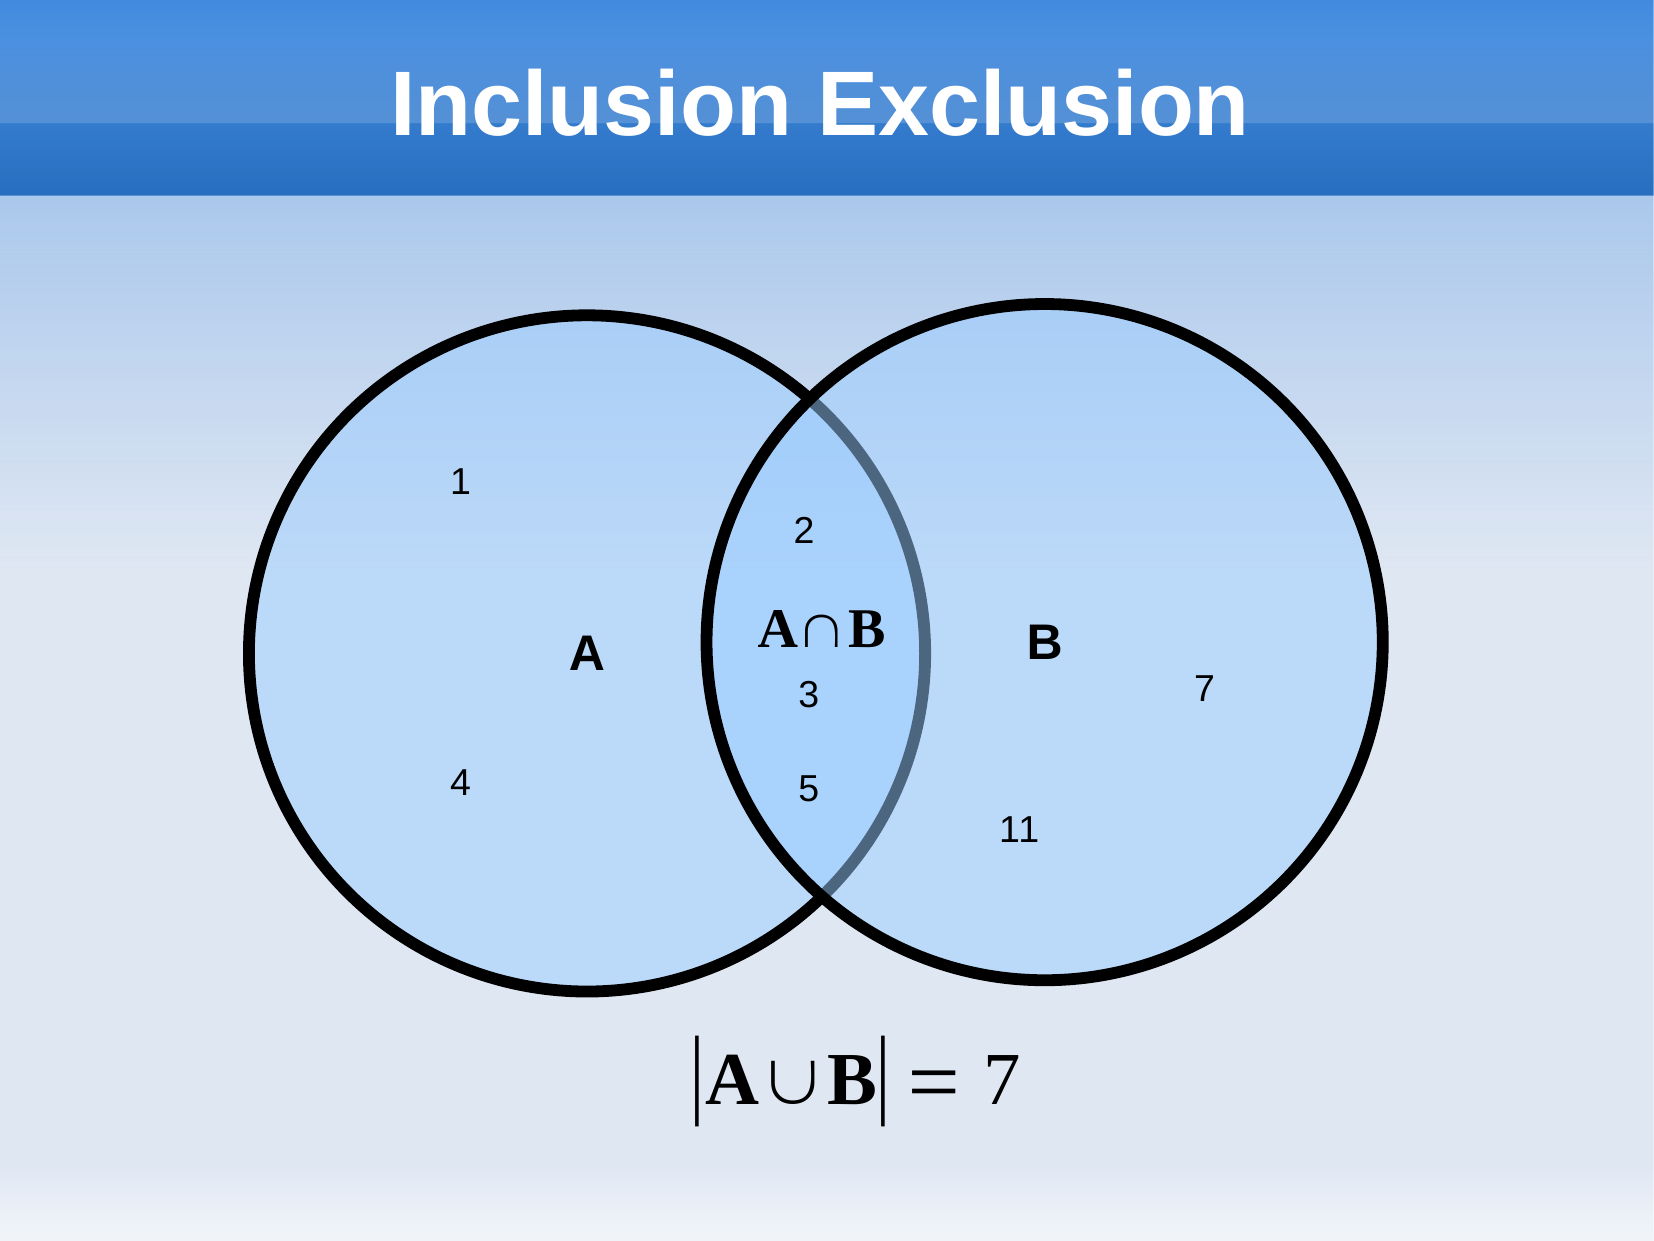

# Inclusion Exclusion
B
A
1
2
7
3
4
5
11